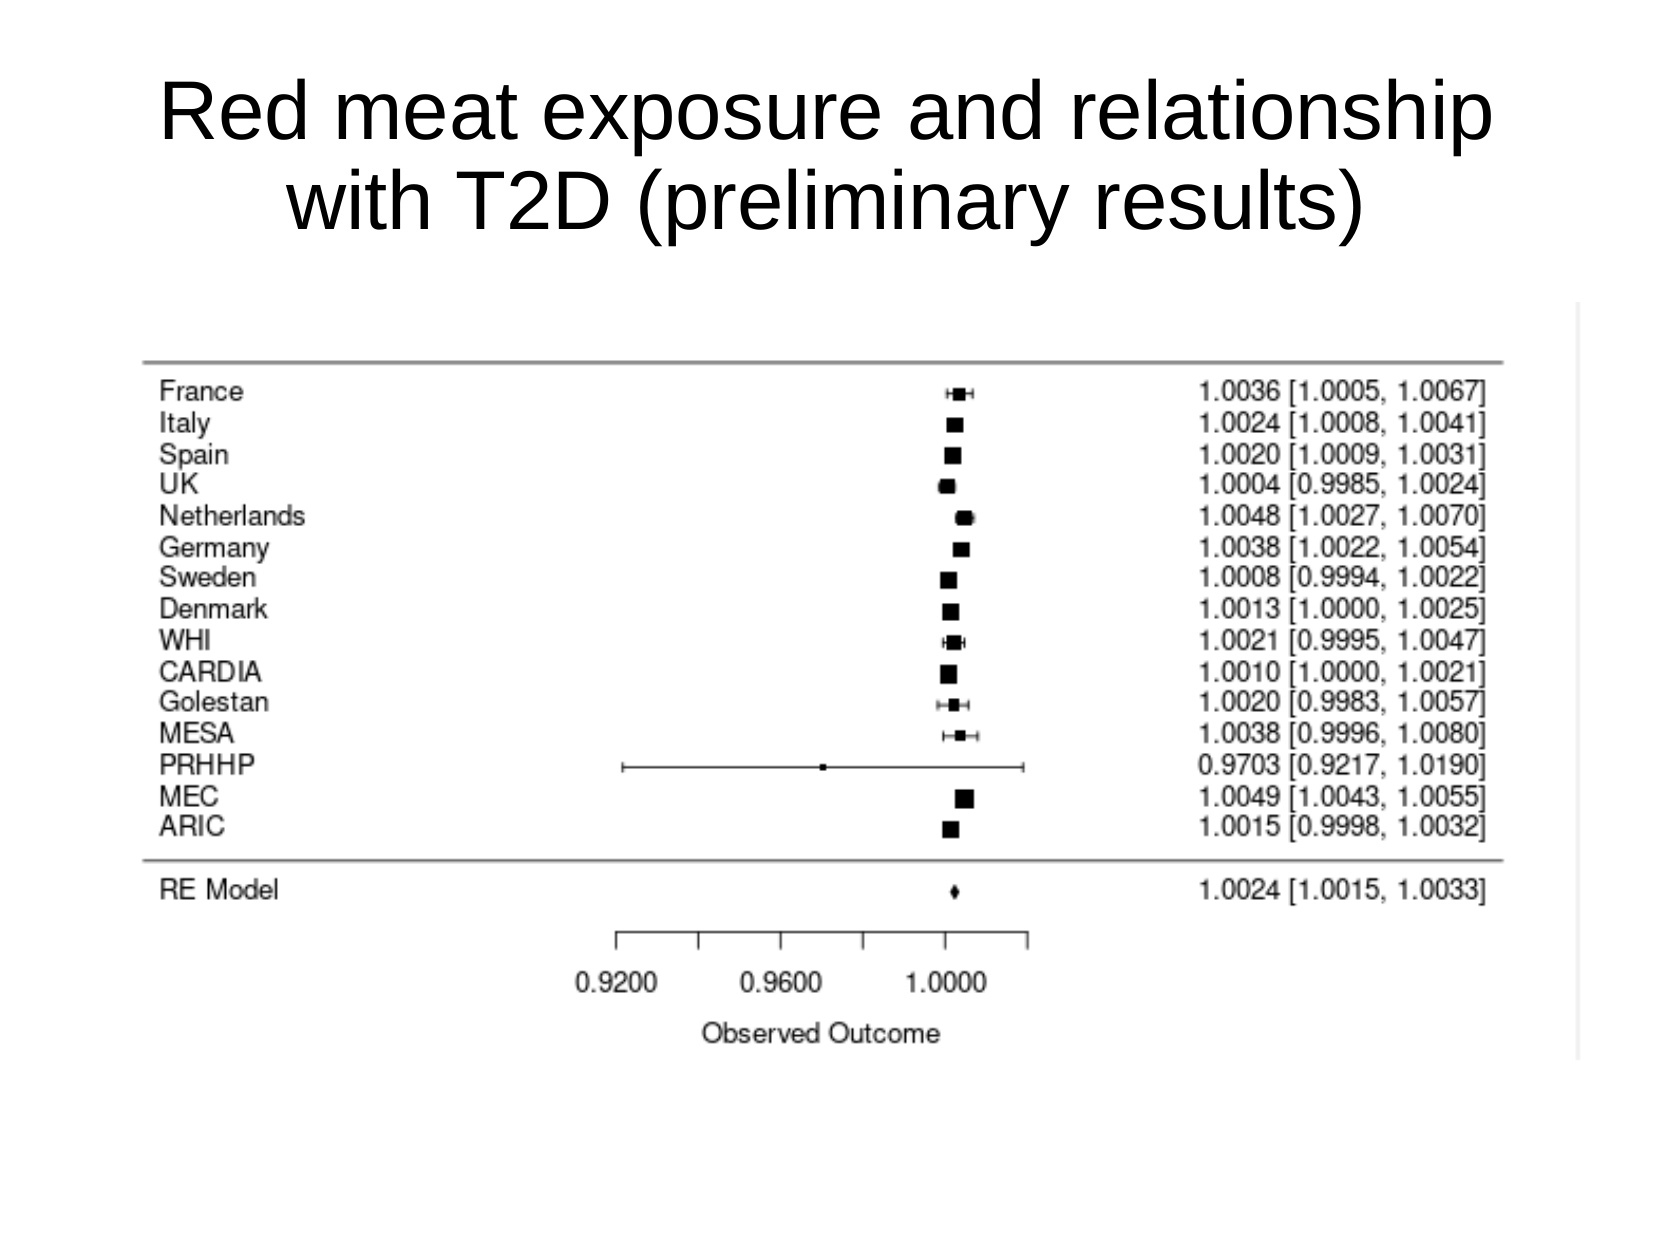

# Red meat exposure and relationship with T2D (preliminary results)